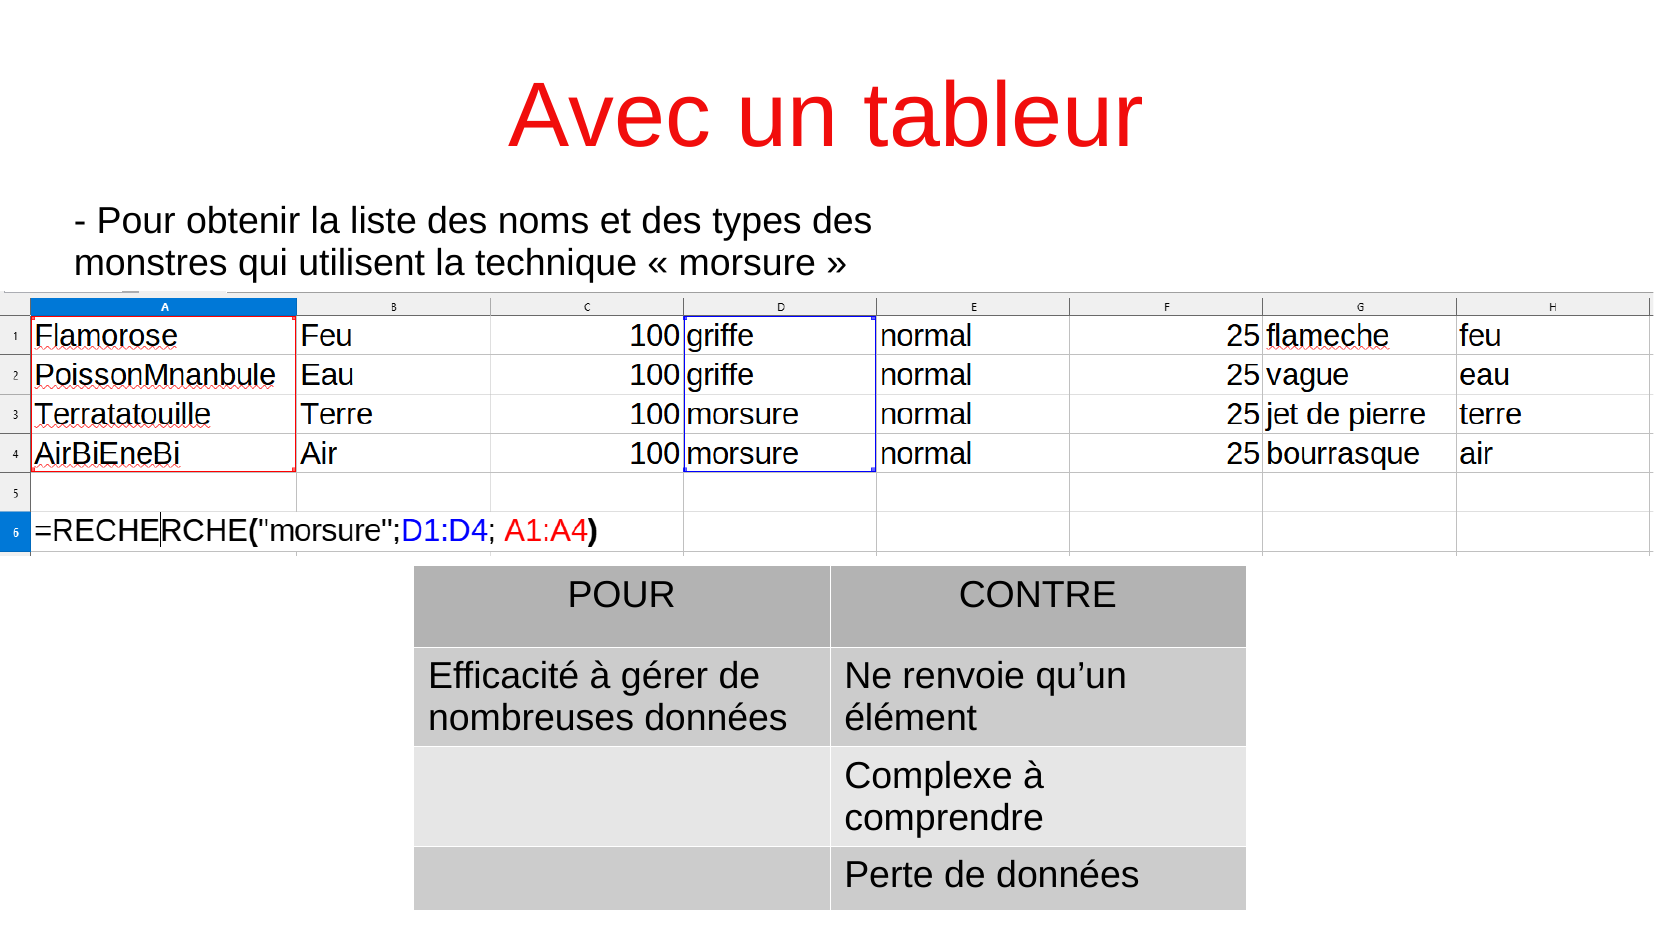

# Avec un tableur
- Pour obtenir la liste des noms et des types des monstres qui utilisent la technique « morsure »
| POUR | CONTRE |
| --- | --- |
| Efficacité à gérer de nombreuses données | Ne renvoie qu’un élément |
| | Complexe à comprendre |
| | Perte de données |